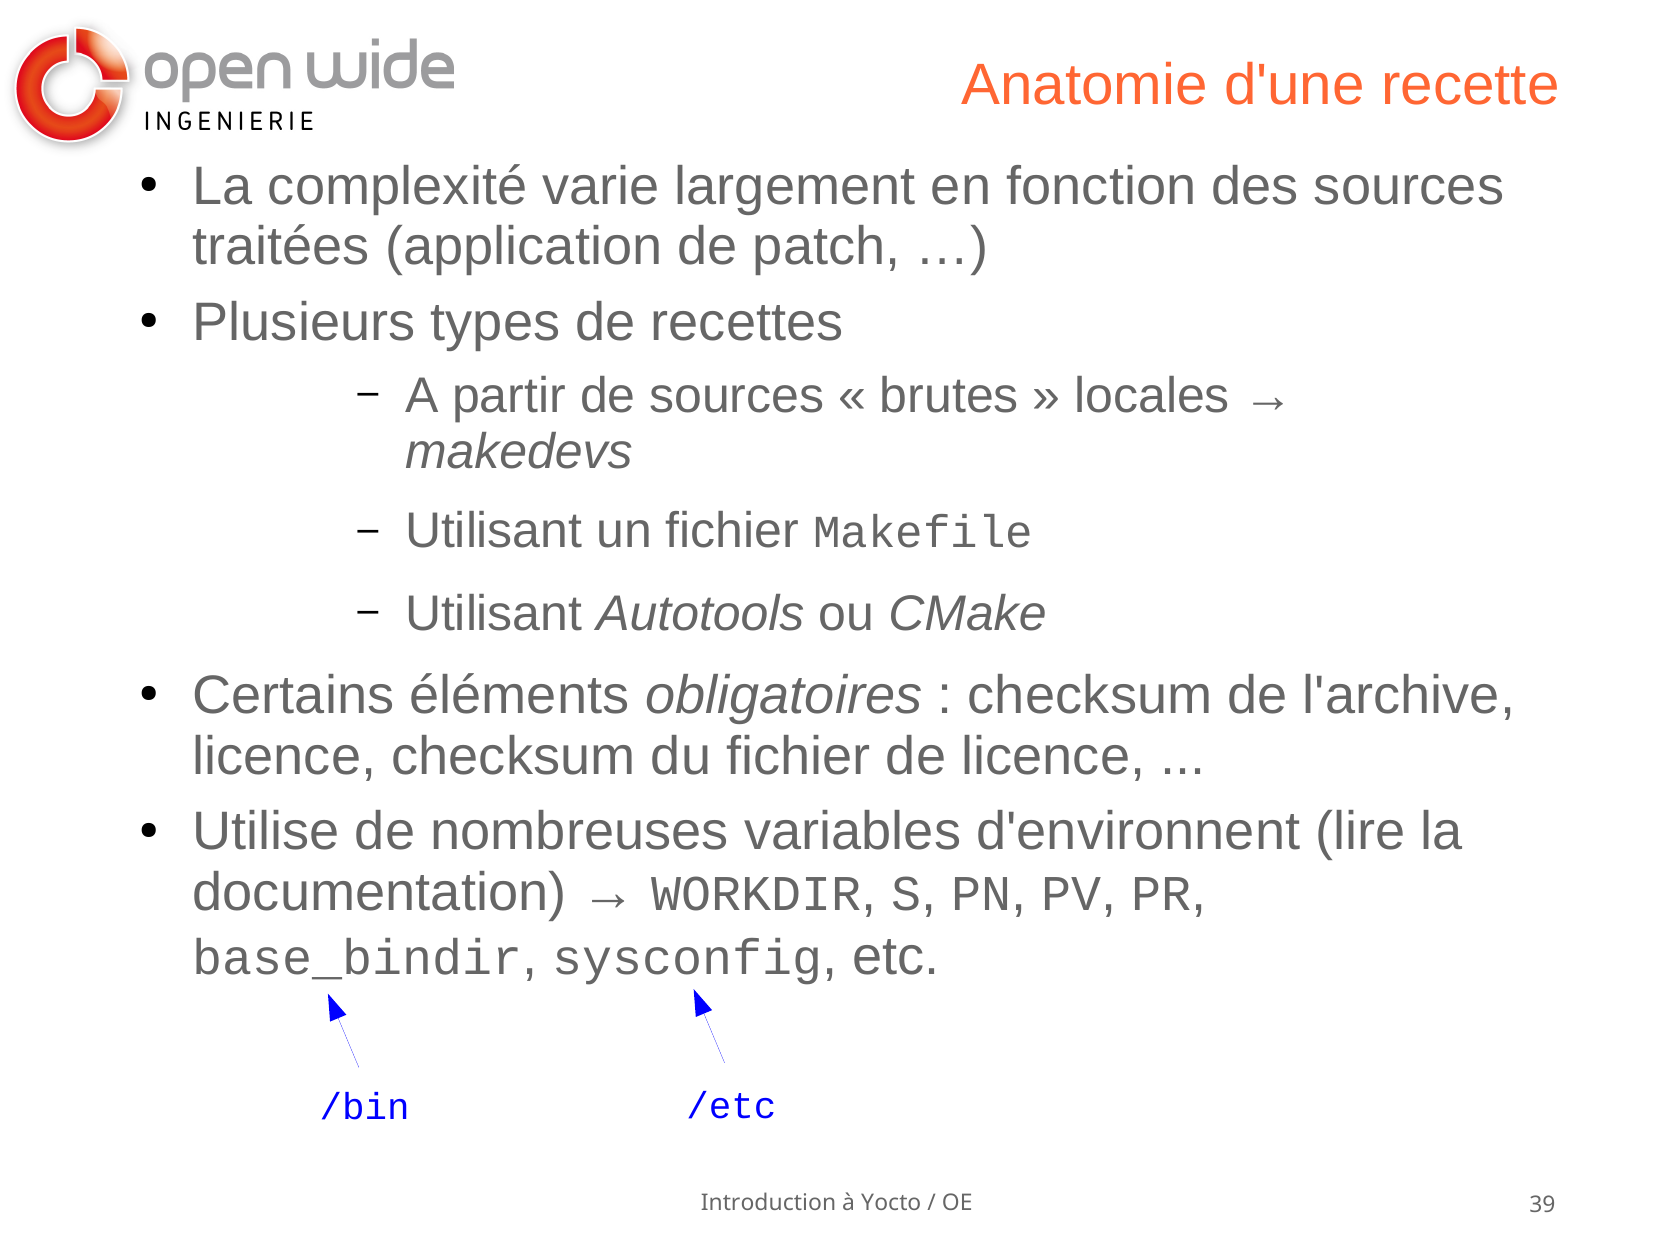

# Anatomie d'une recette
La complexité varie largement en fonction des sources traitées (application de patch, …)
Plusieurs types de recettes
A partir de sources « brutes » locales → makedevs
Utilisant un fichier Makefile
Utilisant Autotools ou CMake
Certains éléments obligatoires : checksum de l'archive, licence, checksum du fichier de licence, ...
Utilise de nombreuses variables d'environnent (lire la documentation) → WORKDIR, S, PN, PV, PR, base_bindir, sysconfig, etc.
/etc
/bin